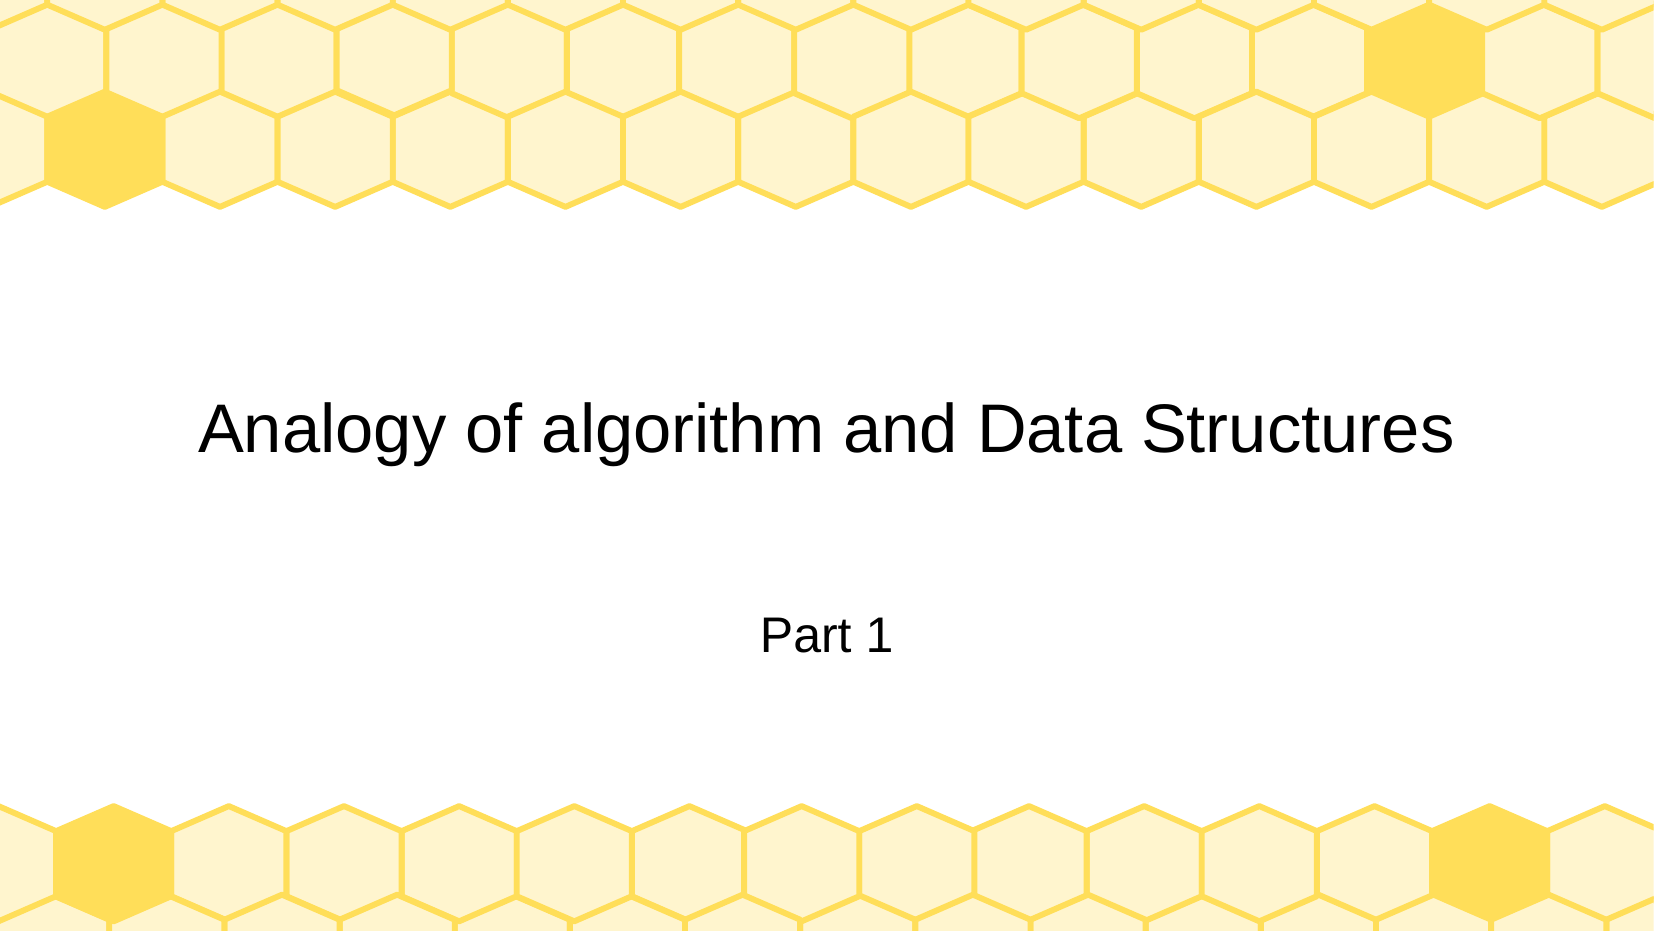

# Analogy of algorithm and Data Structures
Part 1